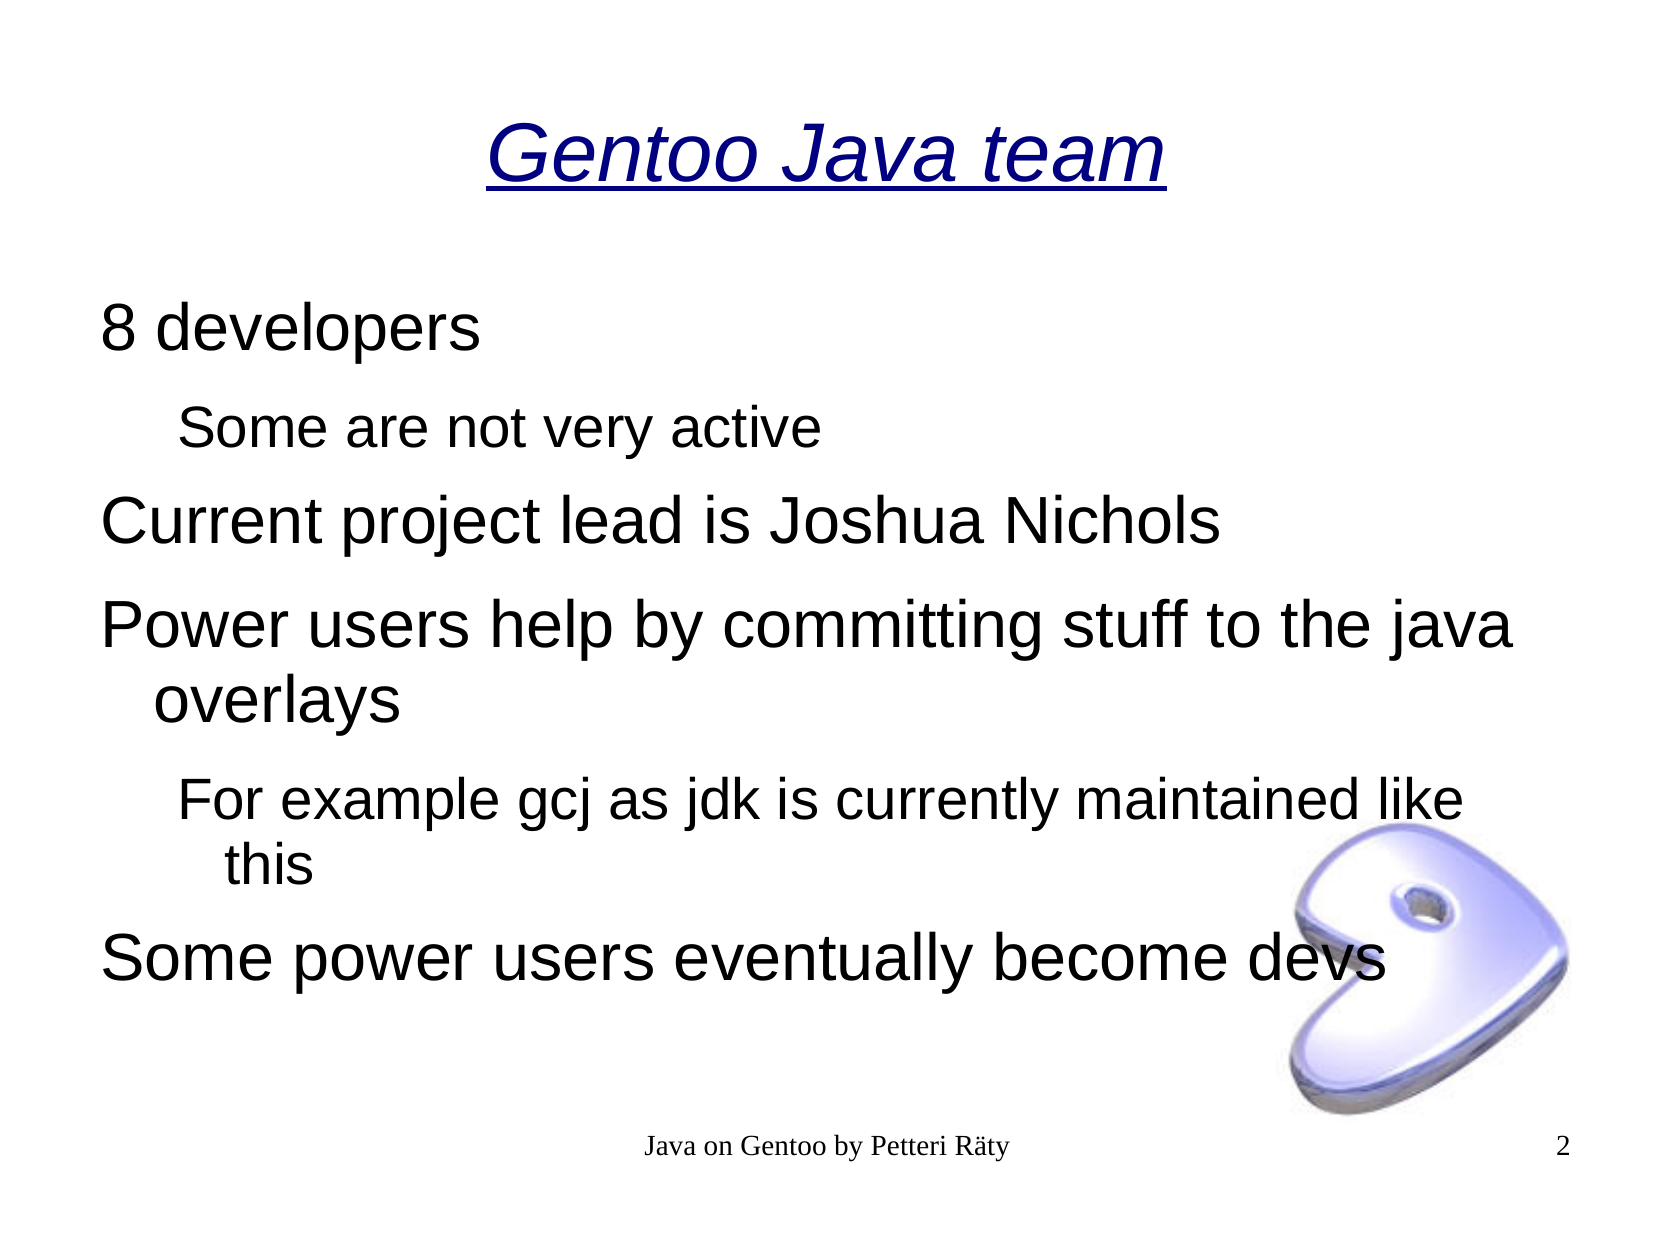

# Gentoo Java team
8 developers
Some are not very active
Current project lead is Joshua Nichols
Power users help by committing stuff to the java overlays
For example gcj as jdk is currently maintained like this
Some power users eventually become devs
2